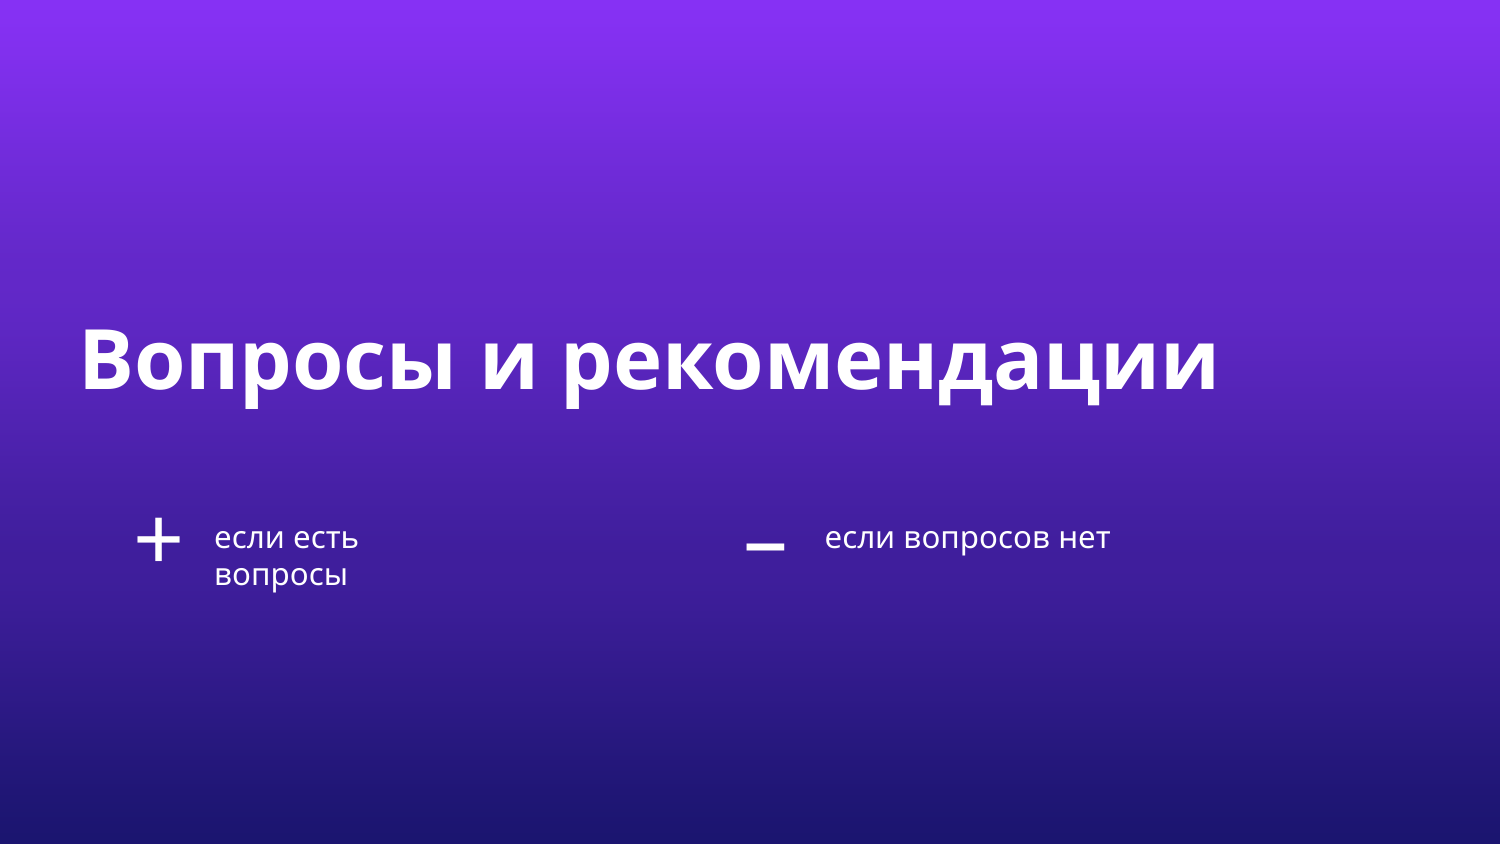

Вопросы и рекомендации
+
–
если есть вопросы
если вопросов нет